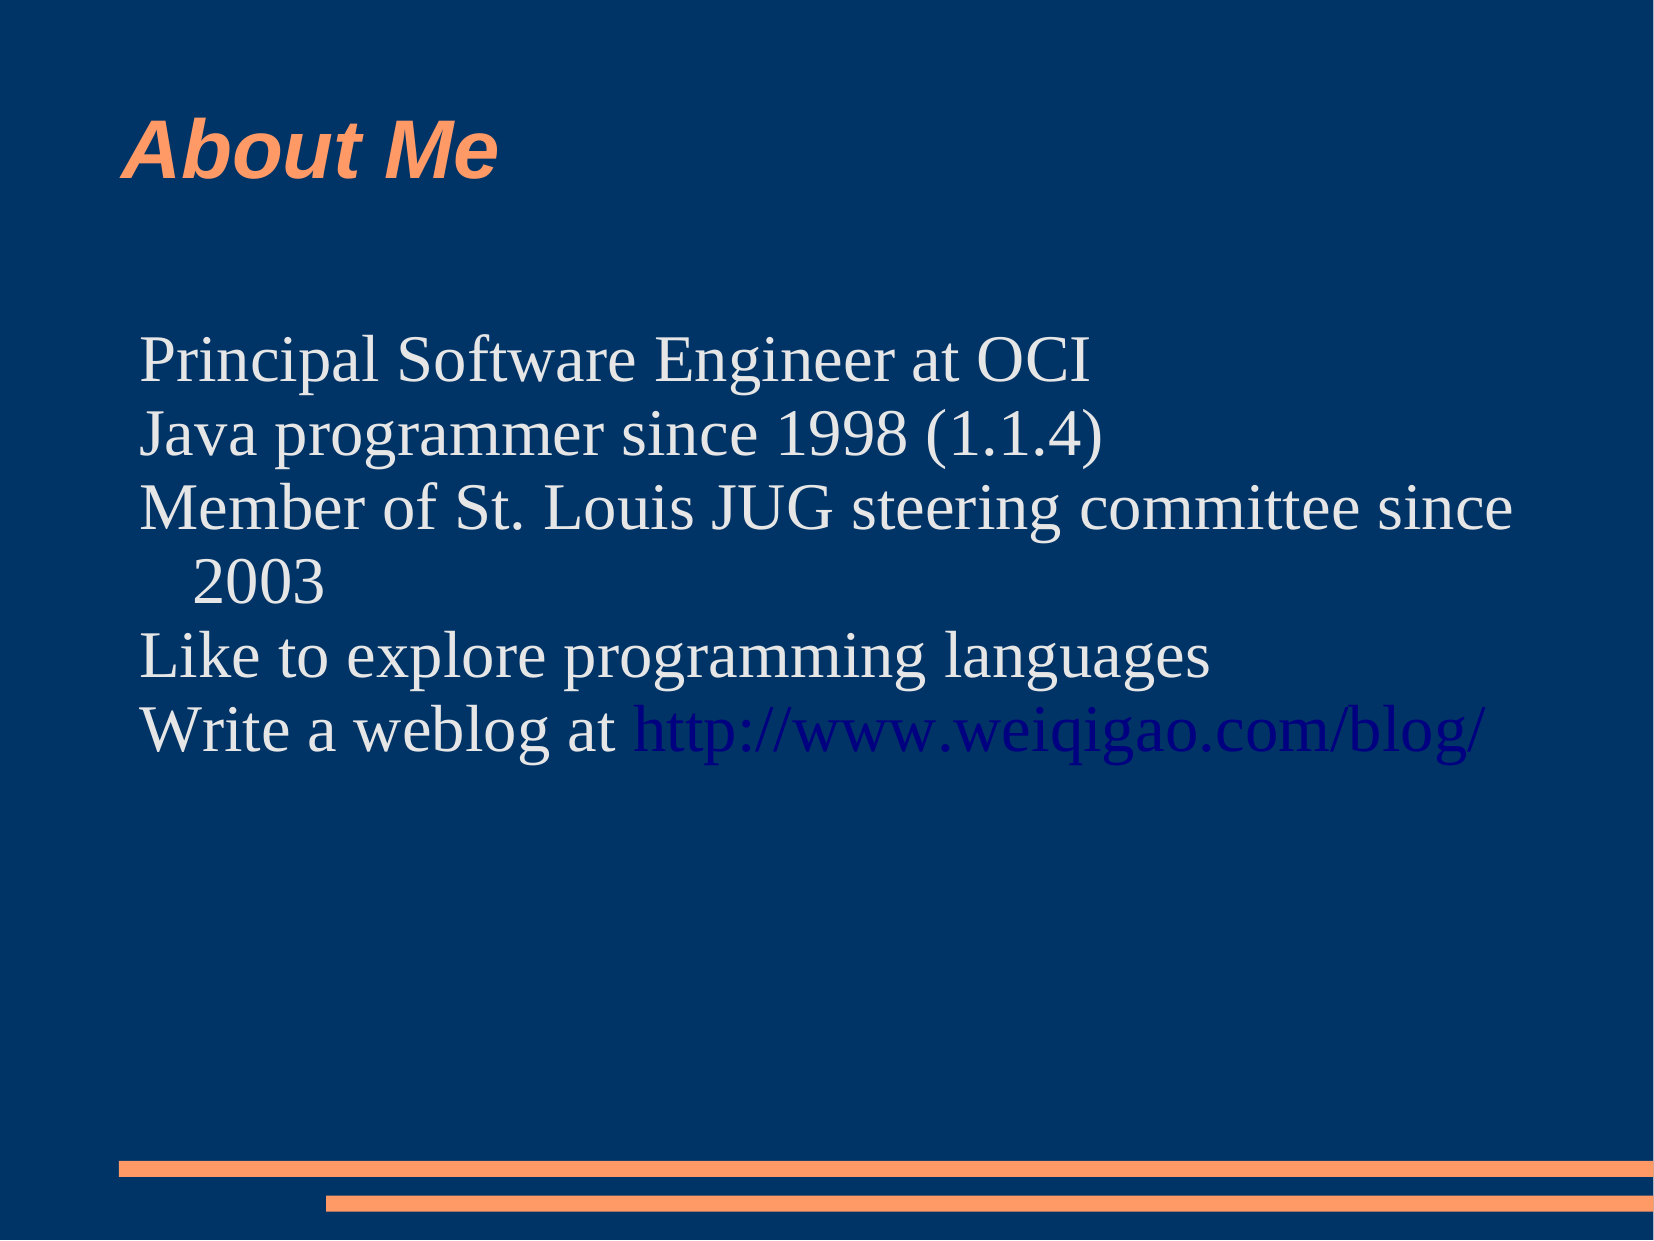

# About Me
Principal Software Engineer at OCI
Java programmer since 1998 (1.1.4)
Member of St. Louis JUG steering committee since 2003
Like to explore programming languages
Write a weblog at http://www.weiqigao.com/blog/